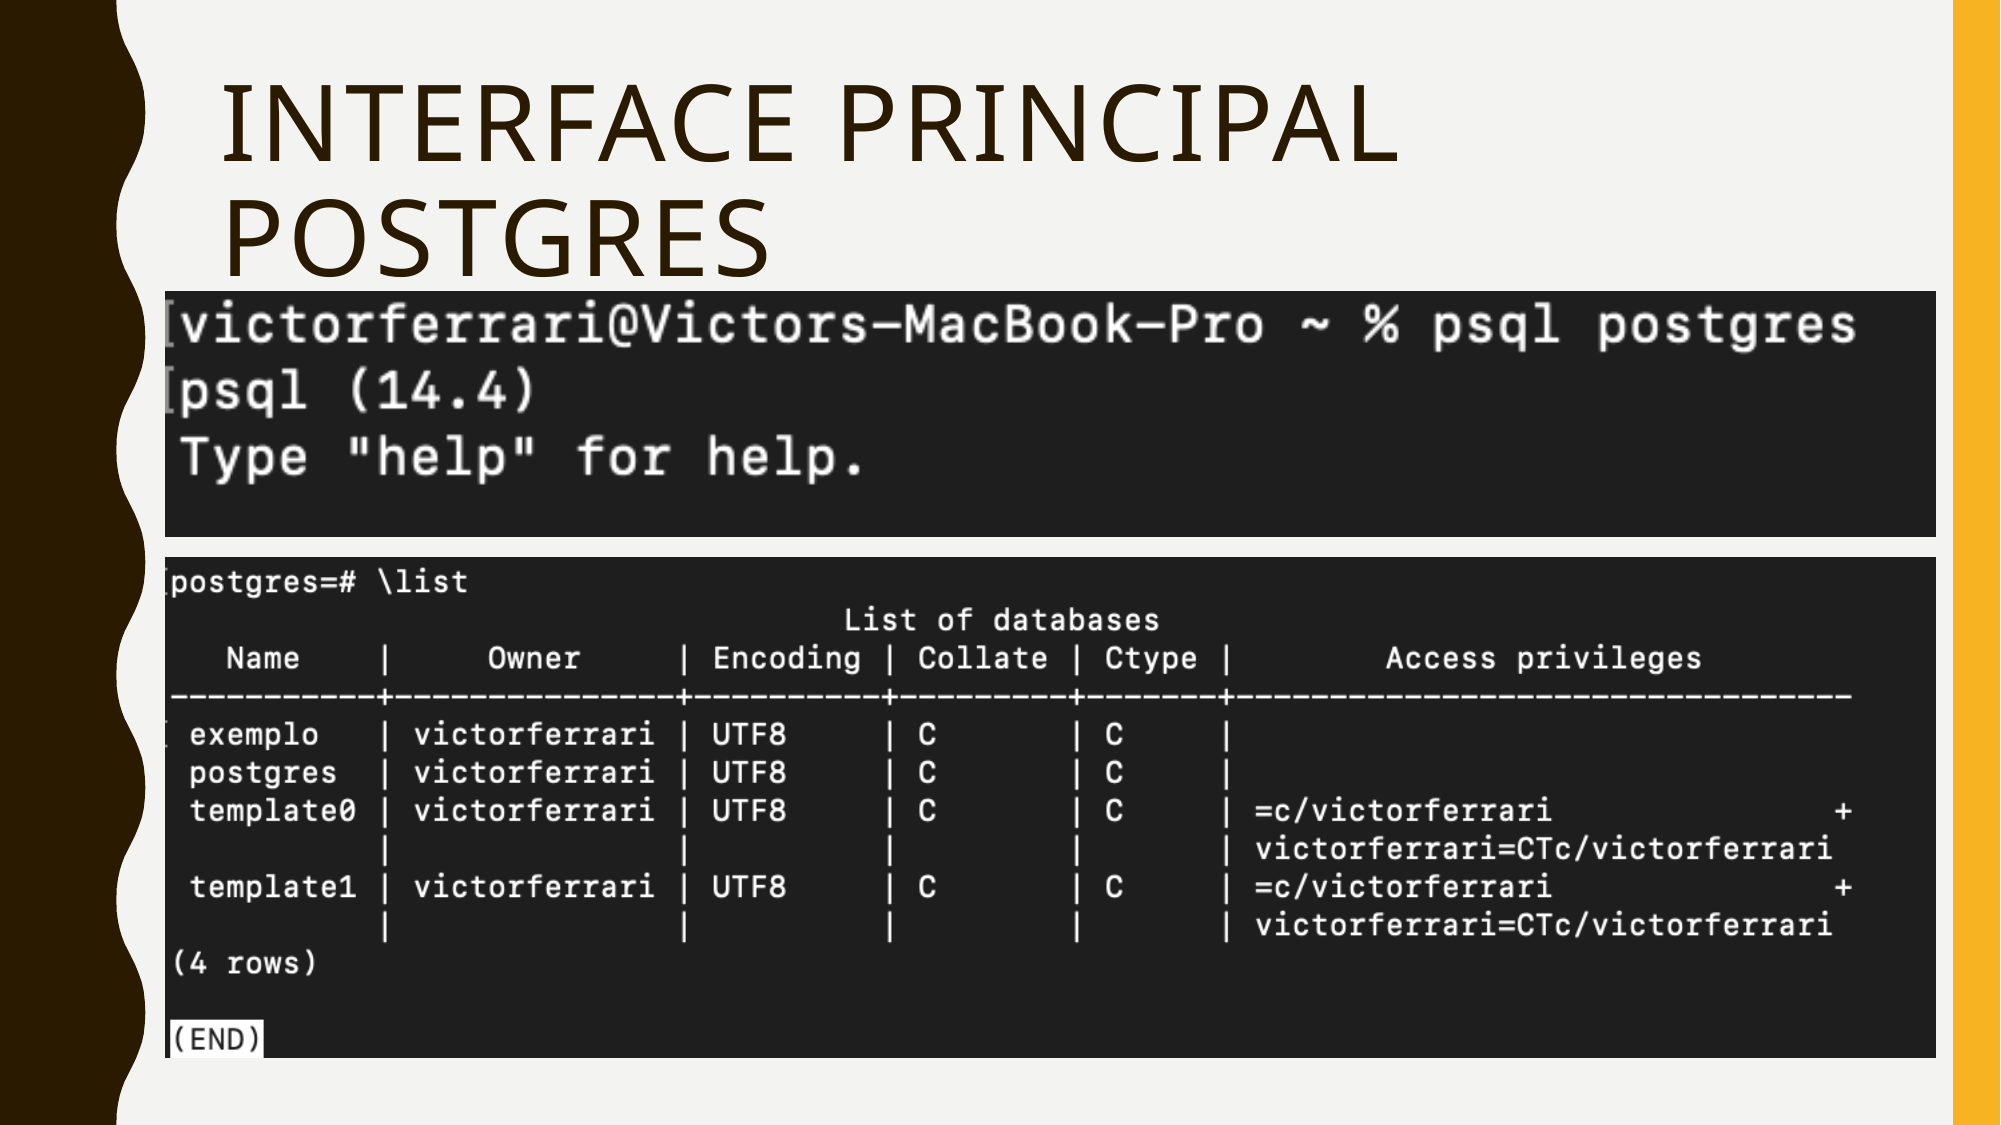

Criando tabelas
# Interface principal postgres
Entrando no database